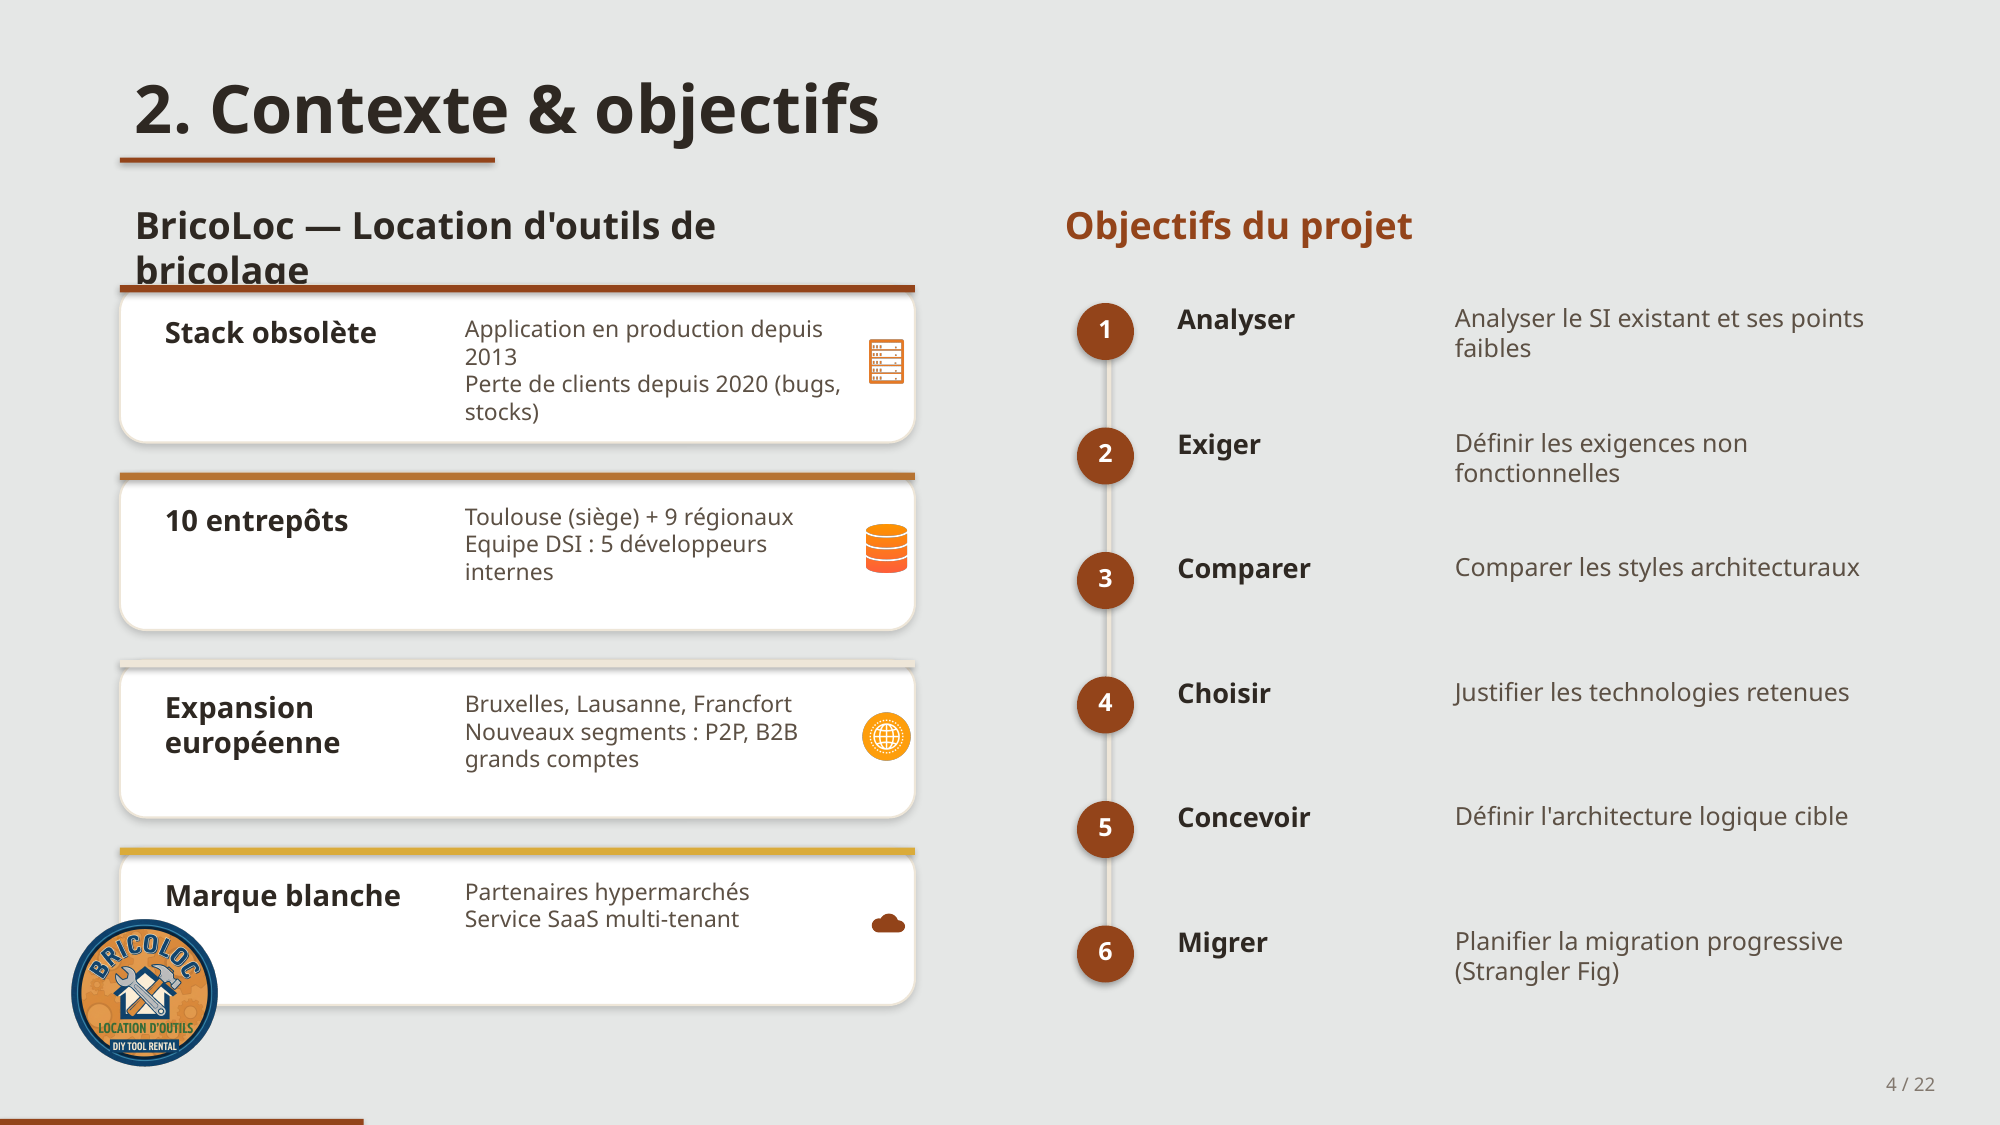

2. Contexte & objectifs
BricoLoc — Location d'outils de bricolage
Objectifs du projet
Analyser
Analyser le SI existant et ses points faibles
1
Stack obsolète
Application en production depuis 2013
Perte de clients depuis 2020 (bugs, stocks)
Exiger
Définir les exigences non fonctionnelles
2
10 entrepôts
Toulouse (siège) + 9 régionaux
Equipe DSI : 5 développeurs internes
Comparer
Comparer les styles architecturaux
3
Choisir
Justifier les technologies retenues
4
Expansion européenne
Bruxelles, Lausanne, Francfort
Nouveaux segments : P2P, B2B grands comptes
Concevoir
Définir l'architecture logique cible
5
Marque blanche
Partenaires hypermarchés
Service SaaS multi-tenant
Migrer
Planifier la migration progressive (Strangler Fig)
6
4 / 22